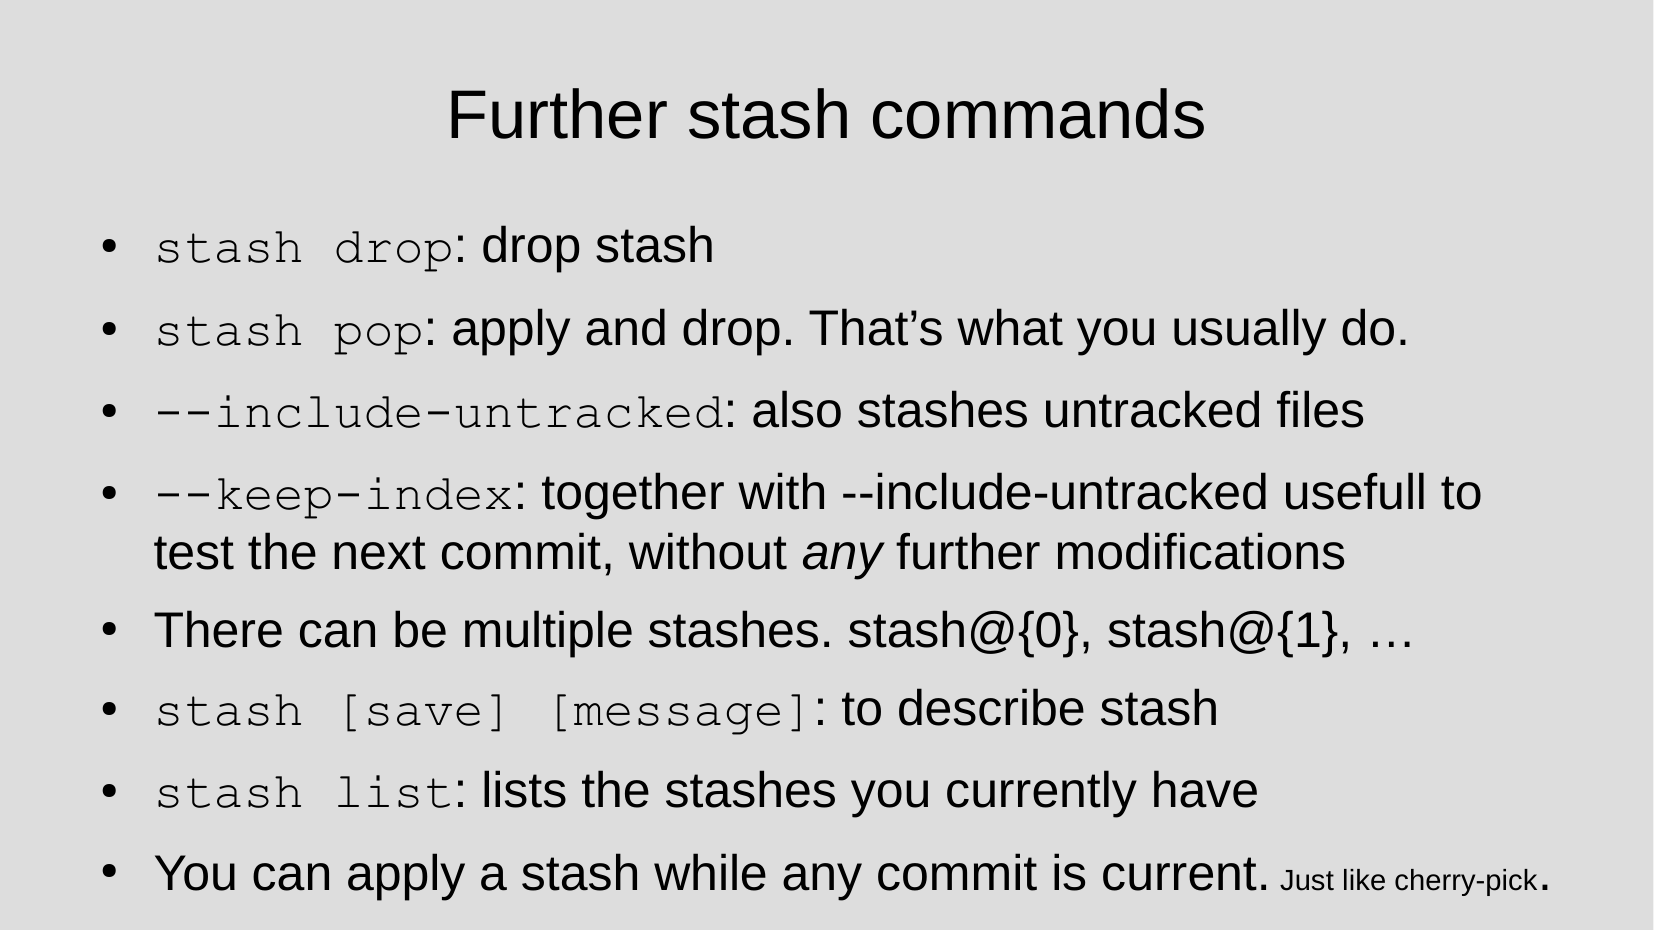

# Further stash commands
stash drop: drop stash
stash pop: apply and drop. That’s what you usually do.
--include-untracked: also stashes untracked files
--keep-index: together with --include-untracked usefull to test the next commit, without any further modifications
There can be multiple stashes. stash@{0}, stash@{1}, …
stash [save] [message]: to describe stash
stash list: lists the stashes you currently have
You can apply a stash while any commit is current. Just like cherry-pick.